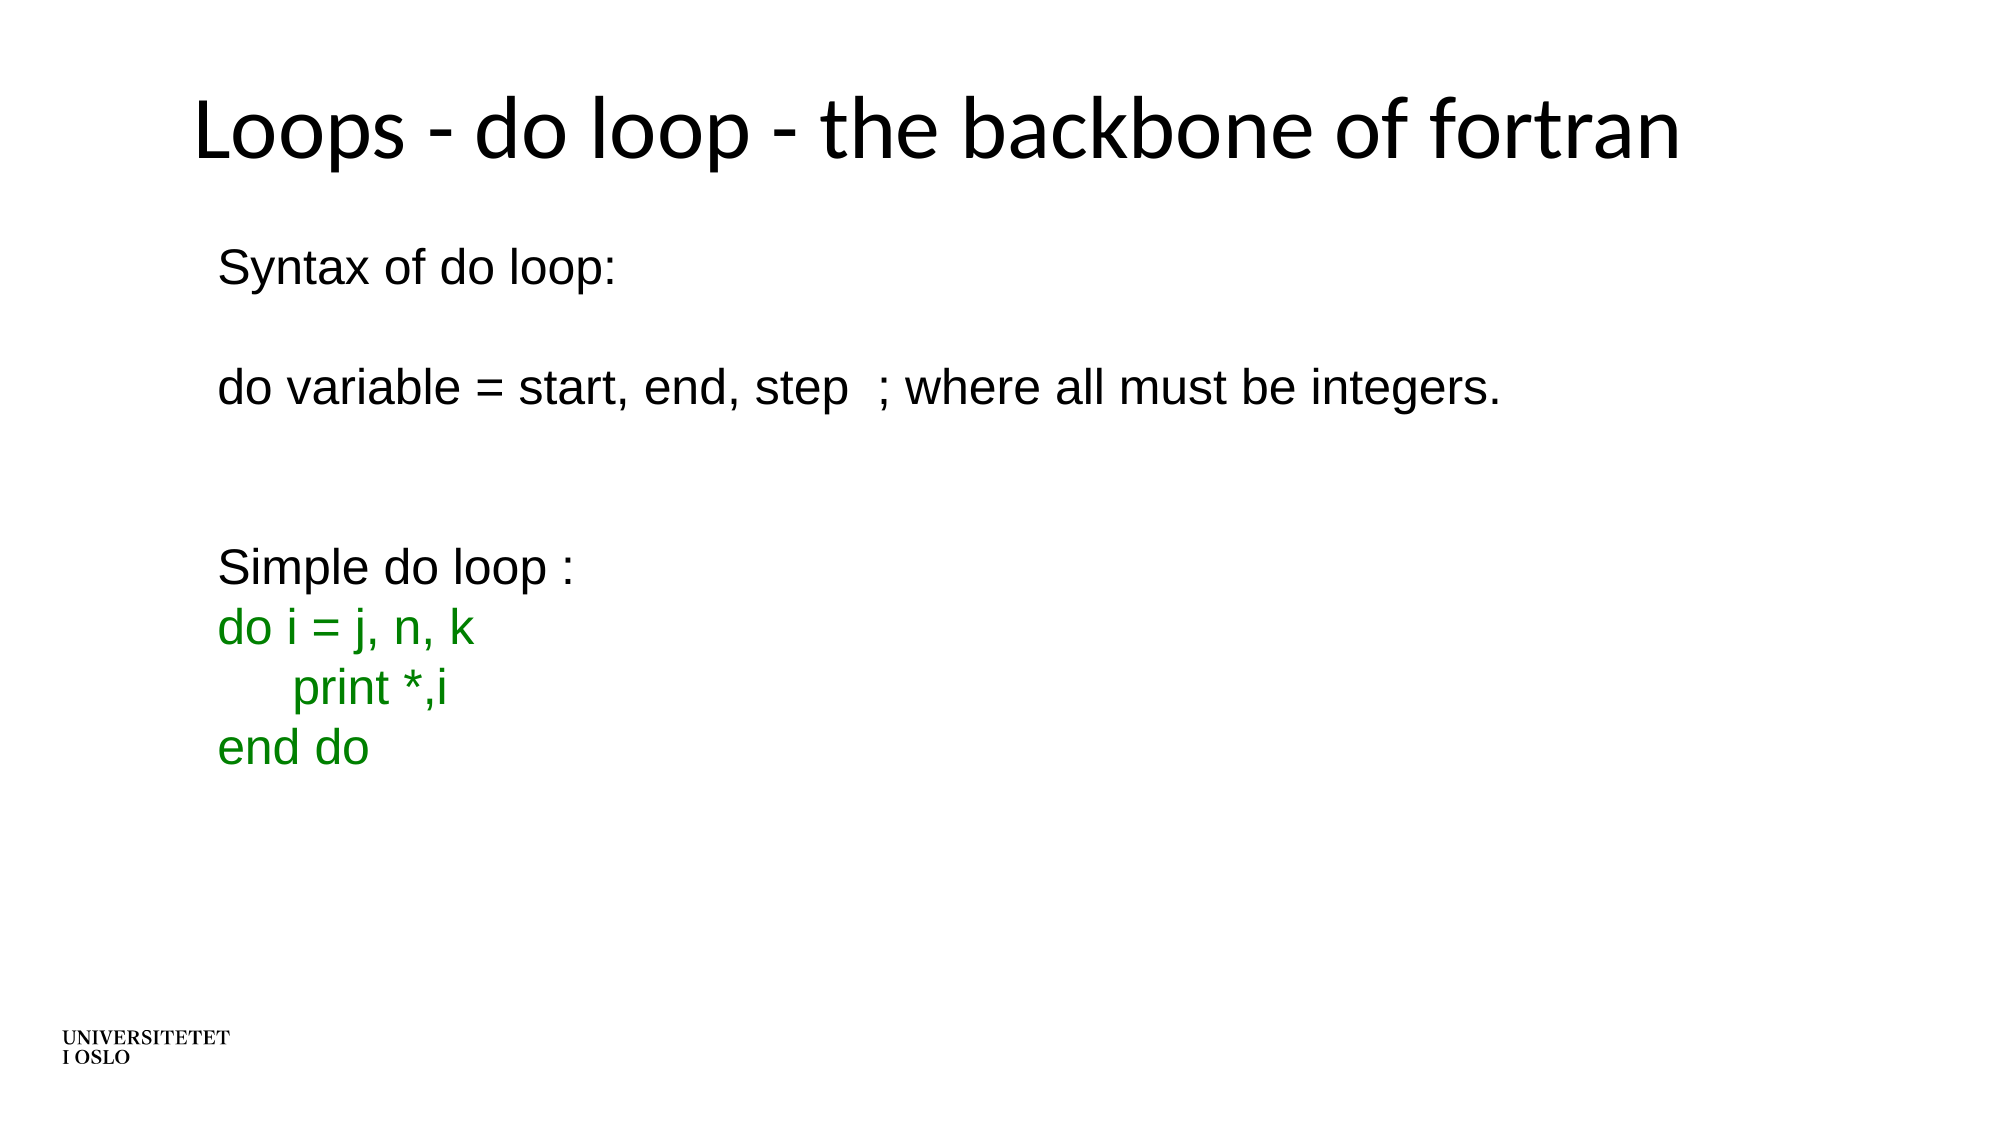

Loops - do loop - the backbone of fortran
Syntax of do loop:
do variable = start, end, step ; where all must be integers.
Simple do loop :
do i = j, n, k
	print *,i
end do